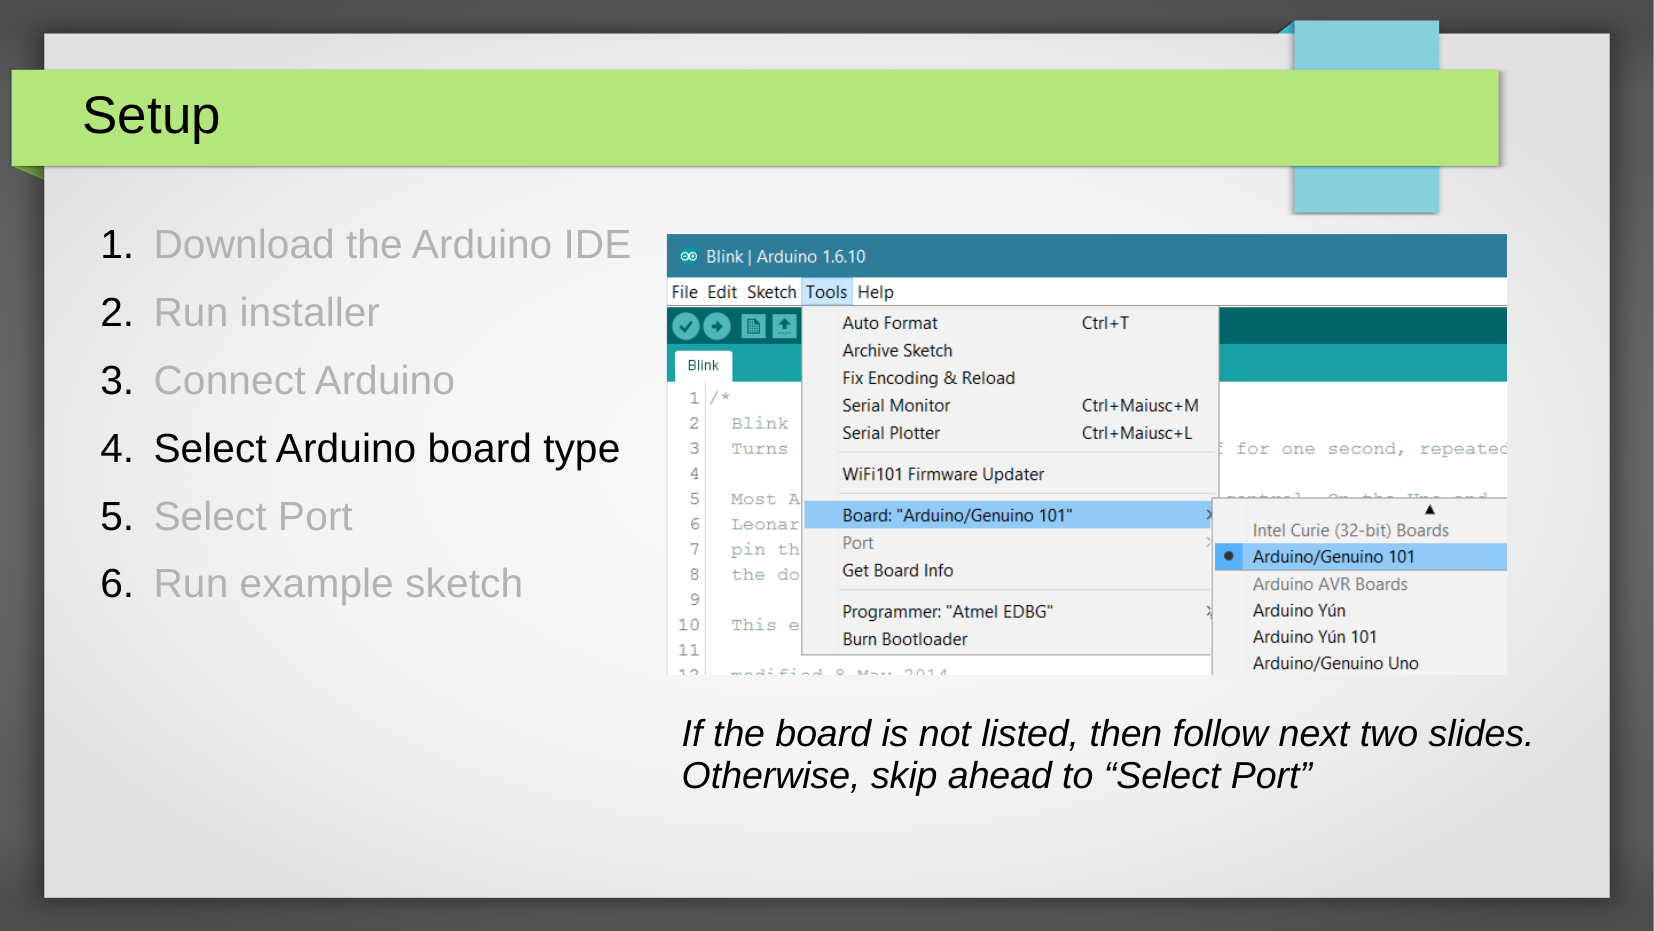

Setup
# Download the Arduino IDE
Run installer
Connect Arduino
Select Arduino board type
Select Port
Run example sketch
If the board is not listed, then follow next two slides.
Otherwise, skip ahead to “Select Port”